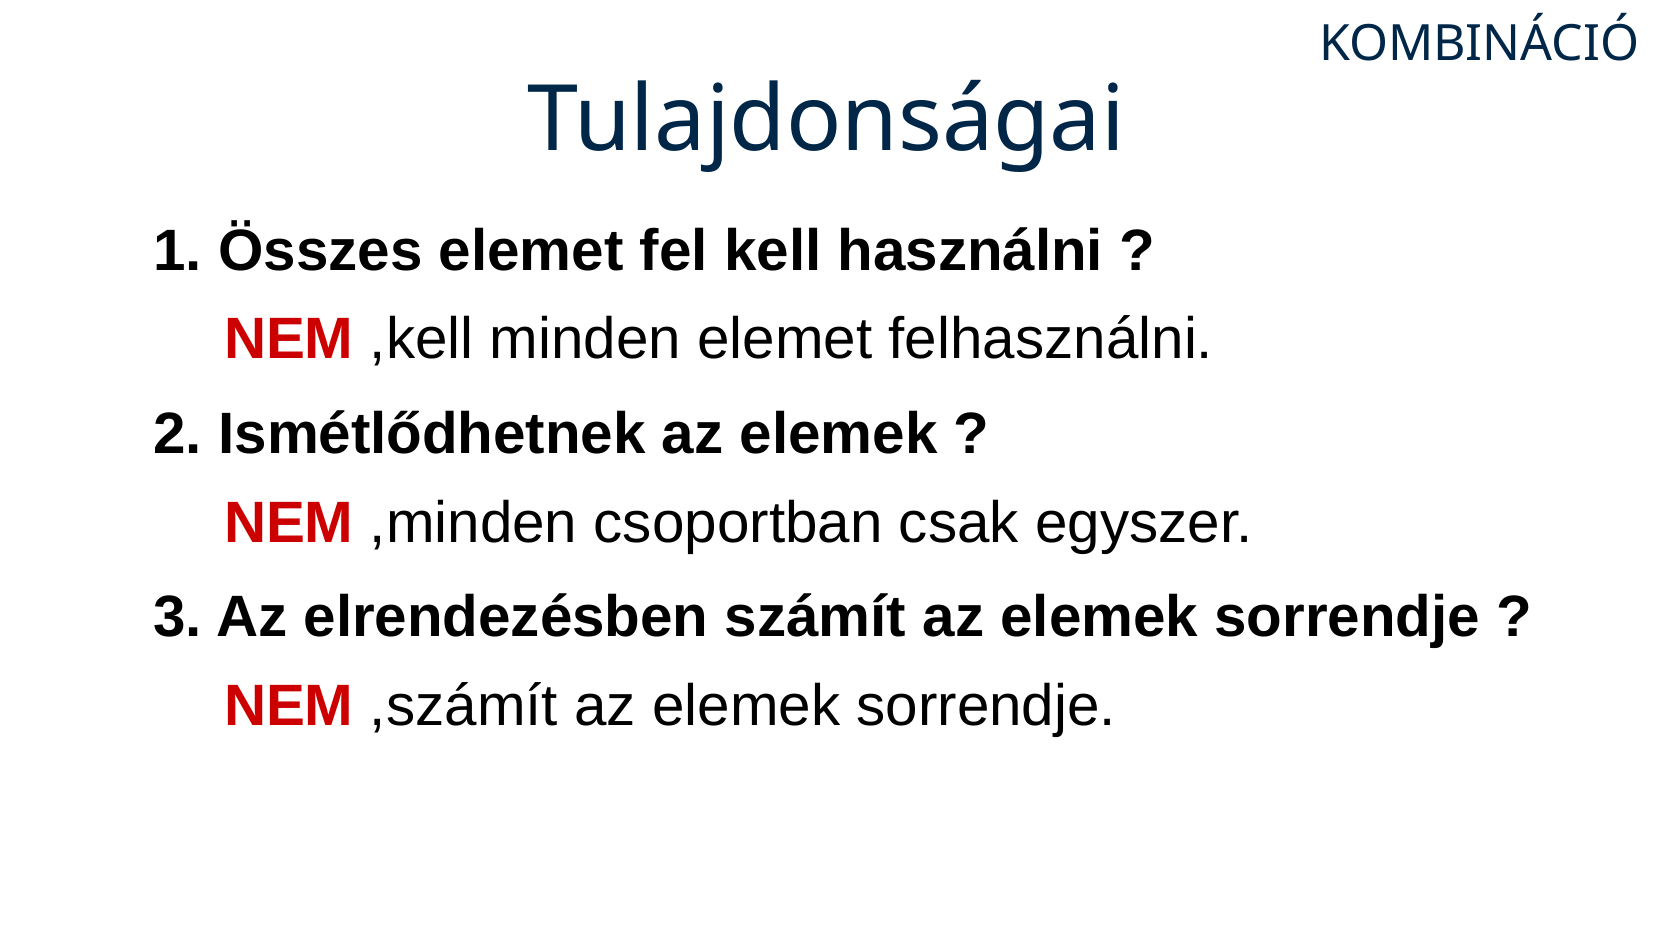

KOMBINÁCIÓ
Tulajdonságai
# 1. Összes elemet fel kell használni ?
NEM ,kell minden elemet felhasználni.
2. Ismétlődhetnek az elemek ?
NEM ,minden csoportban csak egyszer.
3. Az elrendezésben számít az elemek sorrendje ?
NEM ,számít az elemek sorrendje.